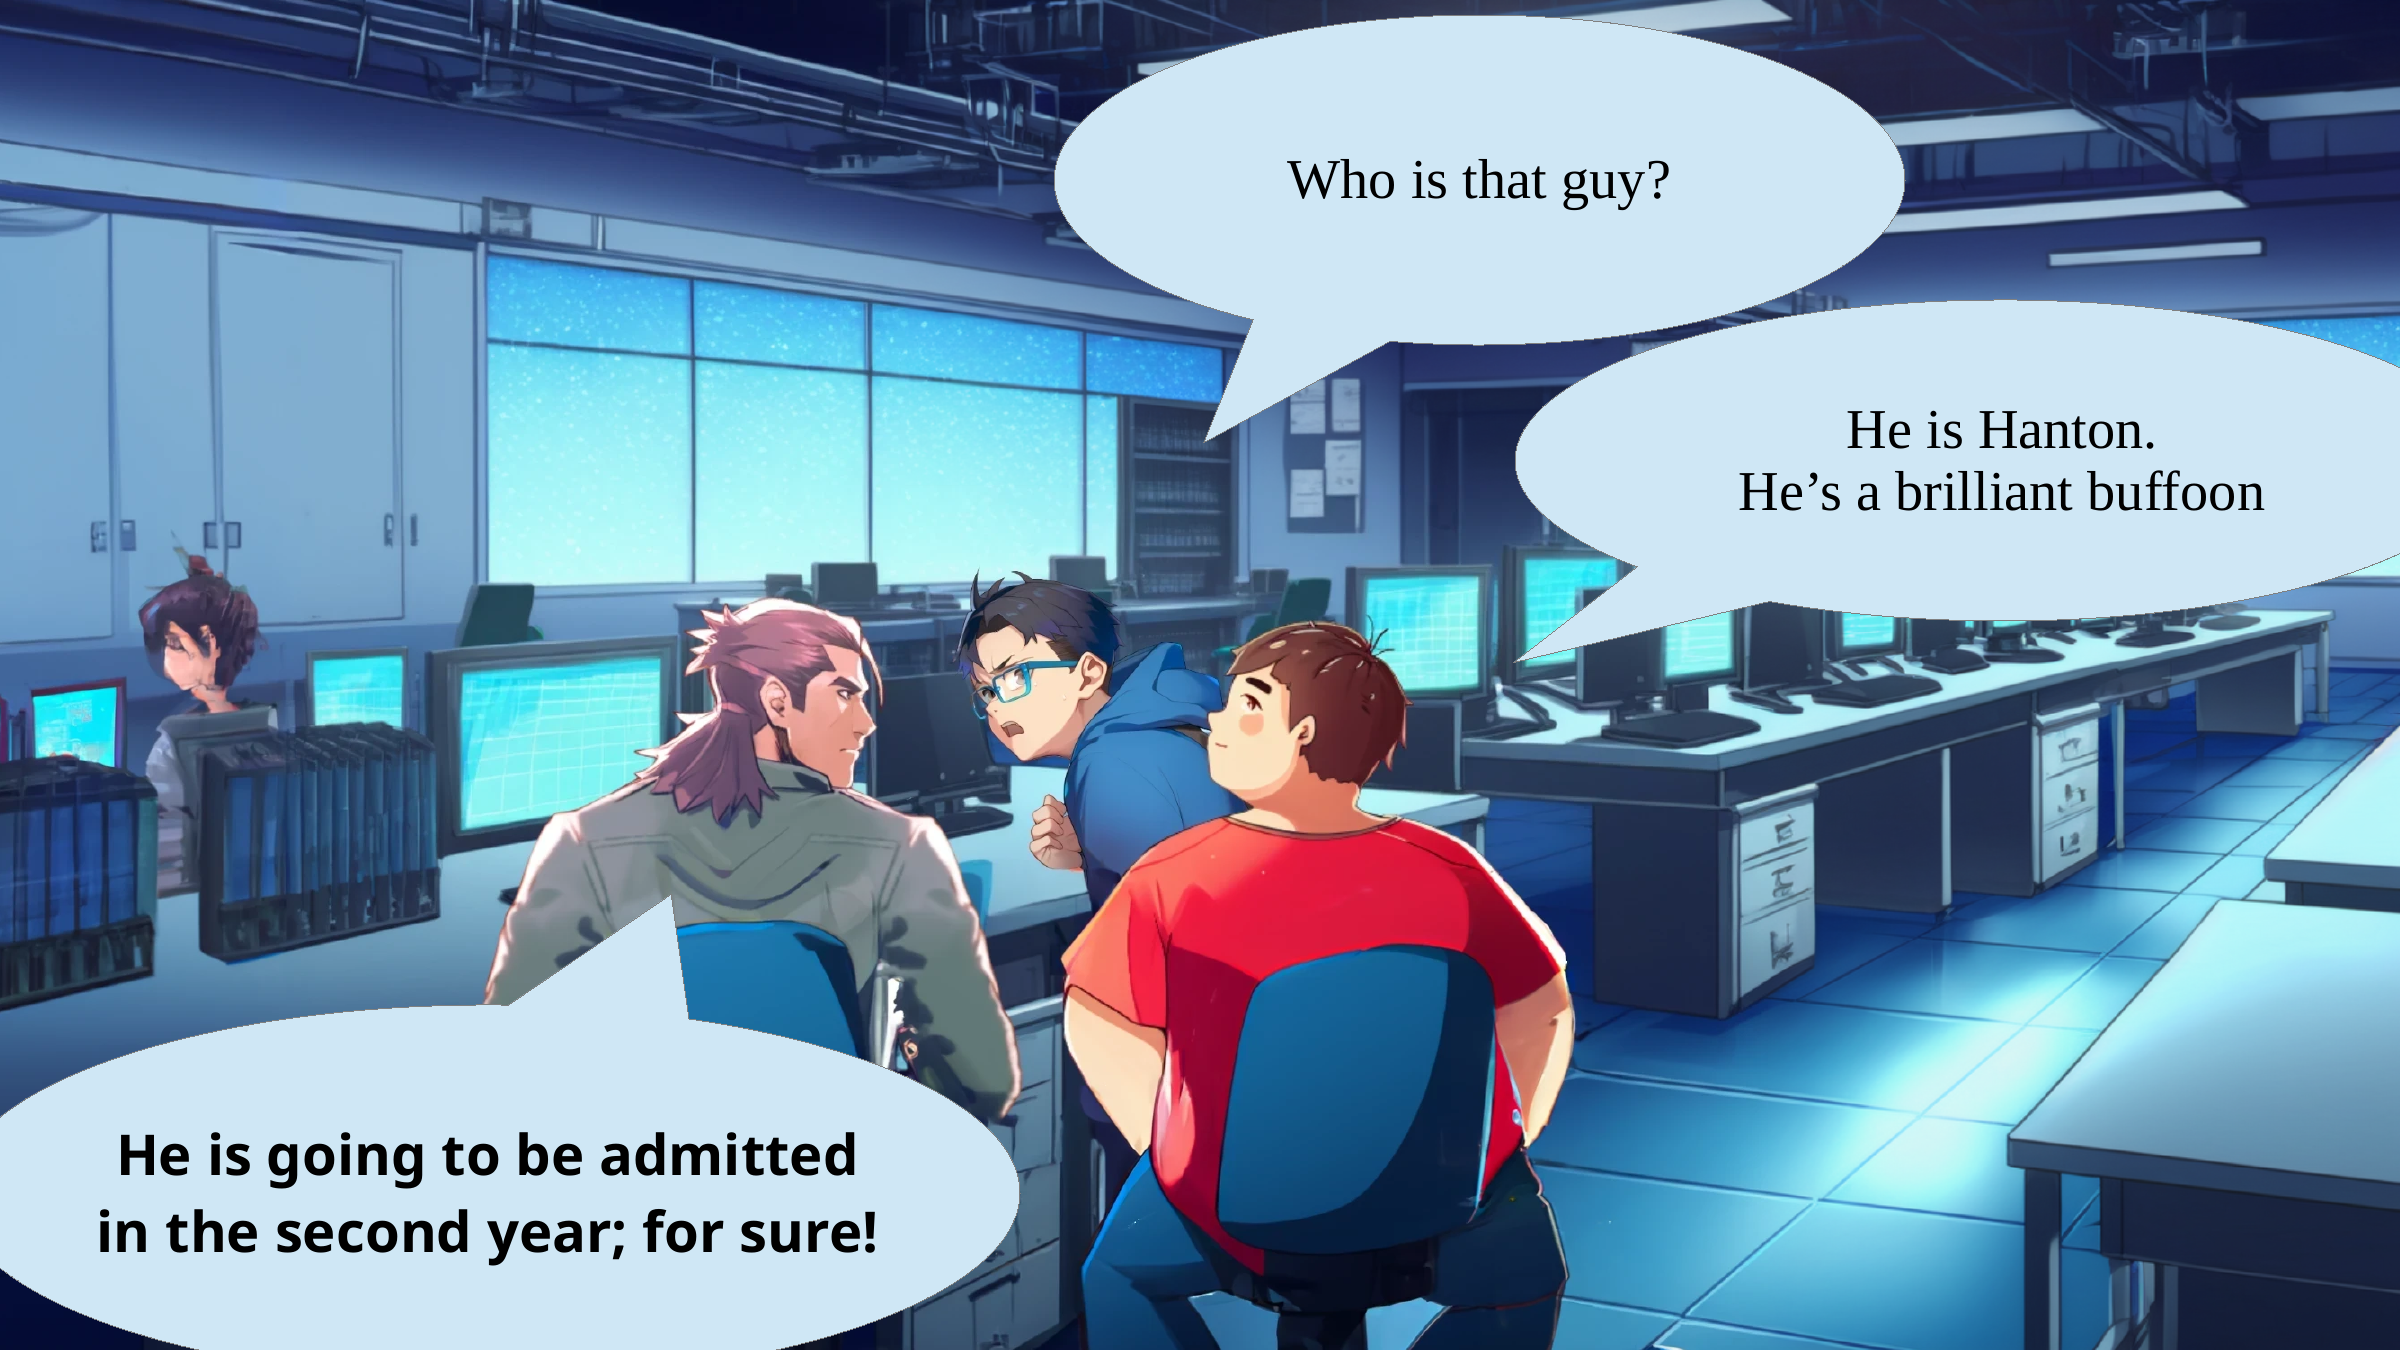

Who is that guy?
He is Hanton.
He’s a brilliant buffoon
He is going to be admitted
in the second year; for sure!